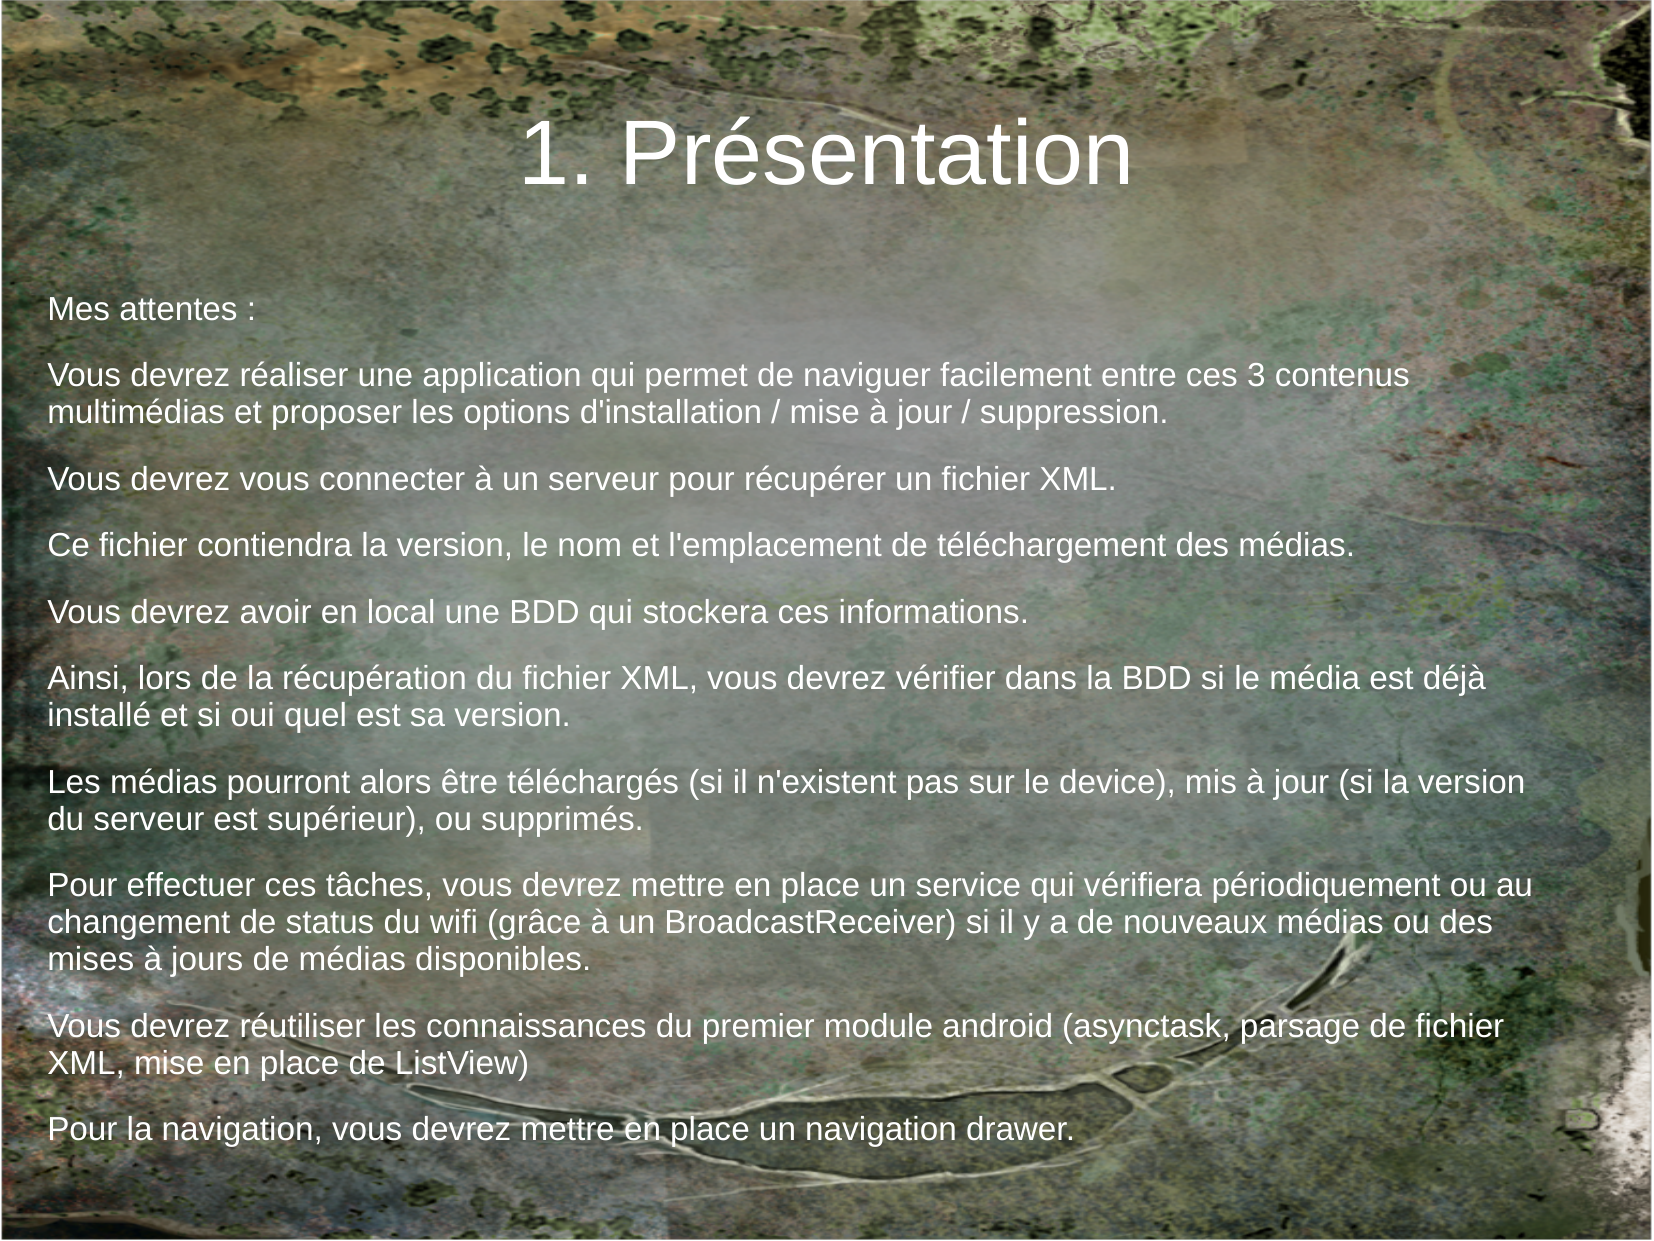

# 1. Présentation
Mes attentes :
Vous devrez réaliser une application qui permet de naviguer facilement entre ces 3 contenus multimédias et proposer les options d'installation / mise à jour / suppression.
Vous devrez vous connecter à un serveur pour récupérer un fichier XML.
Ce fichier contiendra la version, le nom et l'emplacement de téléchargement des médias.
Vous devrez avoir en local une BDD qui stockera ces informations.
Ainsi, lors de la récupération du fichier XML, vous devrez vérifier dans la BDD si le média est déjà installé et si oui quel est sa version.
Les médias pourront alors être téléchargés (si il n'existent pas sur le device), mis à jour (si la version du serveur est supérieur), ou supprimés.
Pour effectuer ces tâches, vous devrez mettre en place un service qui vérifiera périodiquement ou au changement de status du wifi (grâce à un BroadcastReceiver) si il y a de nouveaux médias ou des mises à jours de médias disponibles.
Vous devrez réutiliser les connaissances du premier module android (asynctask, parsage de fichier XML, mise en place de ListView)
Pour la navigation, vous devrez mettre en place un navigation drawer.